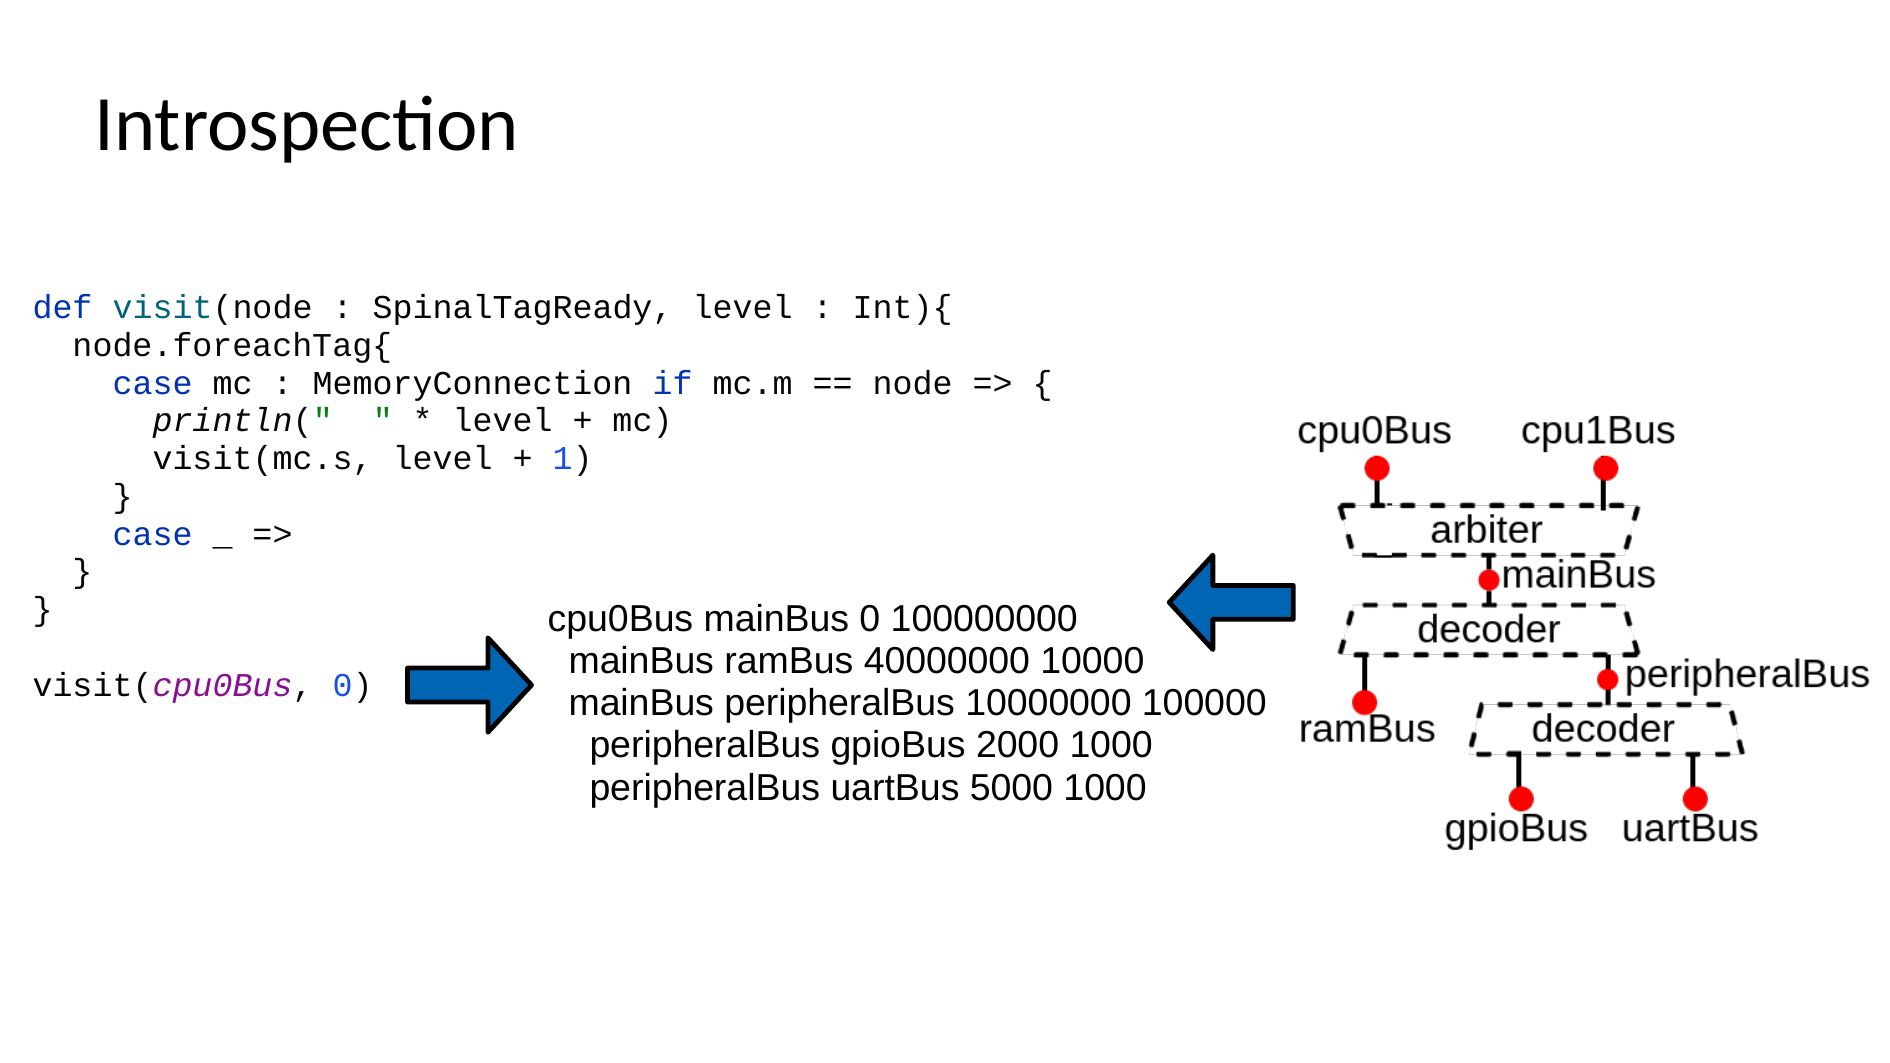

# Introspection
def visit(node : SpinalTagReady, level : Int){
 node.foreachTag{
 case mc : MemoryConnection if mc.m == node => {
 println(" " * level + mc)
 visit(mc.s, level + 1)
 }
 case _ =>
 }
}
visit(cpu0Bus, 0)
cpu0Bus mainBus 0 100000000
 mainBus ramBus 40000000 10000
 mainBus peripheralBus 10000000 100000
 peripheralBus gpioBus 2000 1000
 peripheralBus uartBus 5000 1000